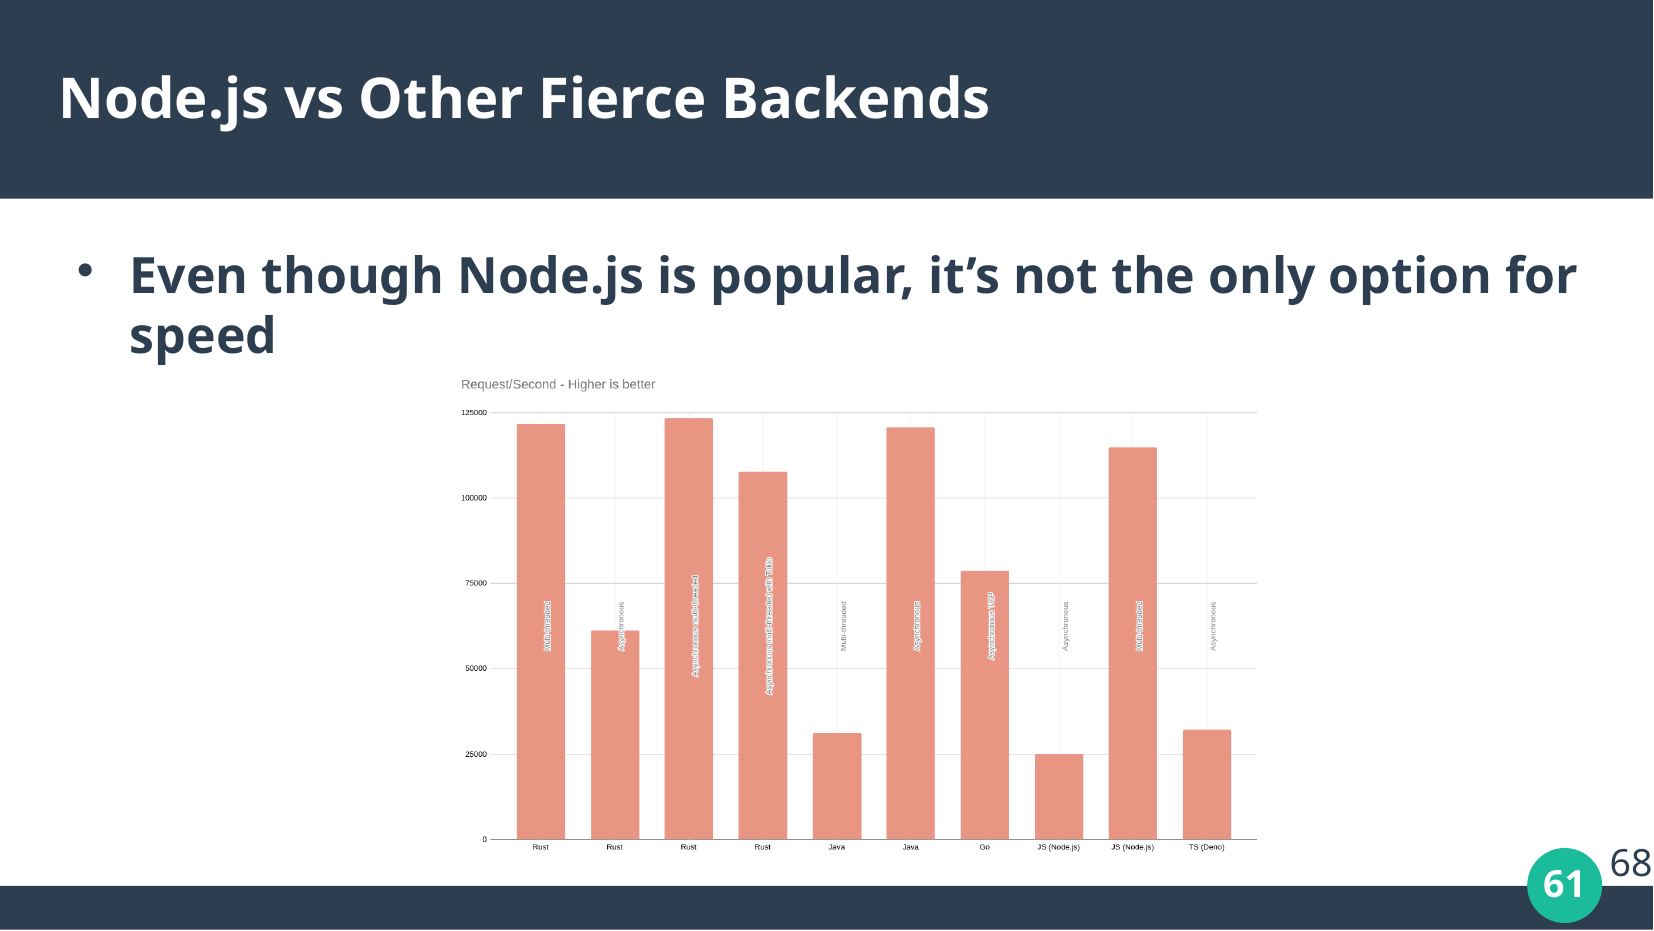

# Node.js vs Other Fierce Backends
Even though Node.js is popular, it’s not the only option for speed
68